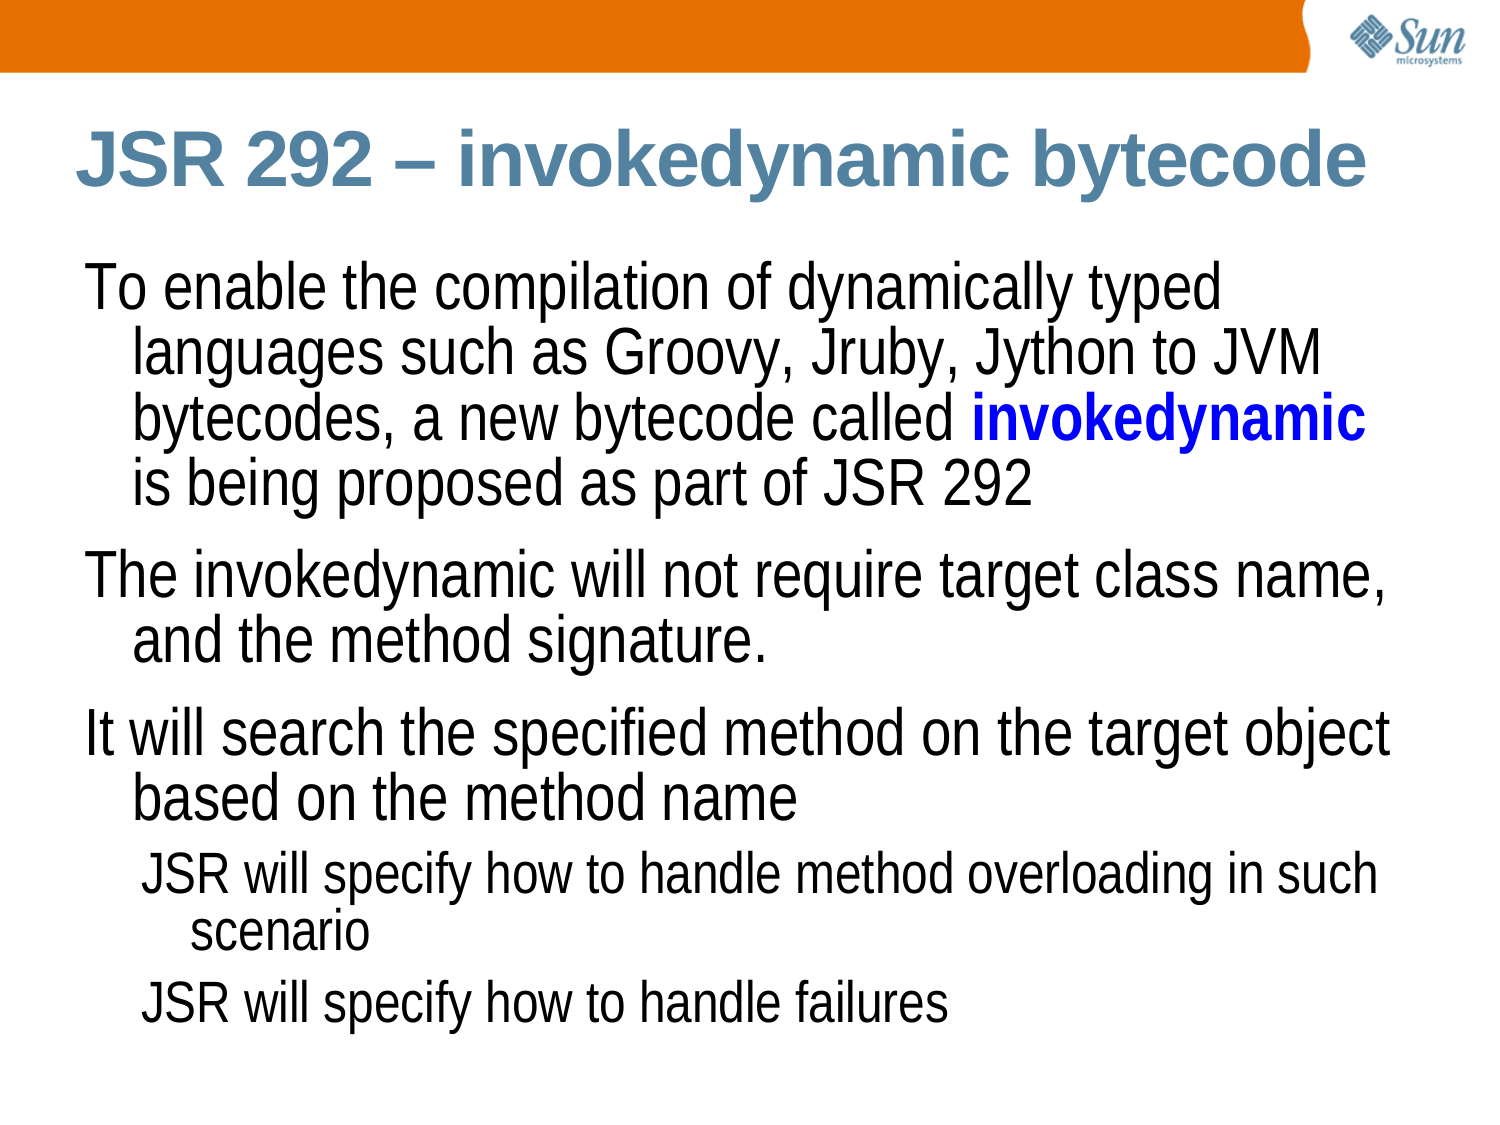

# JSR 292 – invokedynamic bytecode
To enable the compilation of dynamically typed languages such as Groovy, Jruby, Jython to JVM bytecodes, a new bytecode called invokedynamic is being proposed as part of JSR 292
The invokedynamic will not require target class name, and the method signature.
It will search the specified method on the target object based on the method name
JSR will specify how to handle method overloading in such scenario
JSR will specify how to handle failures